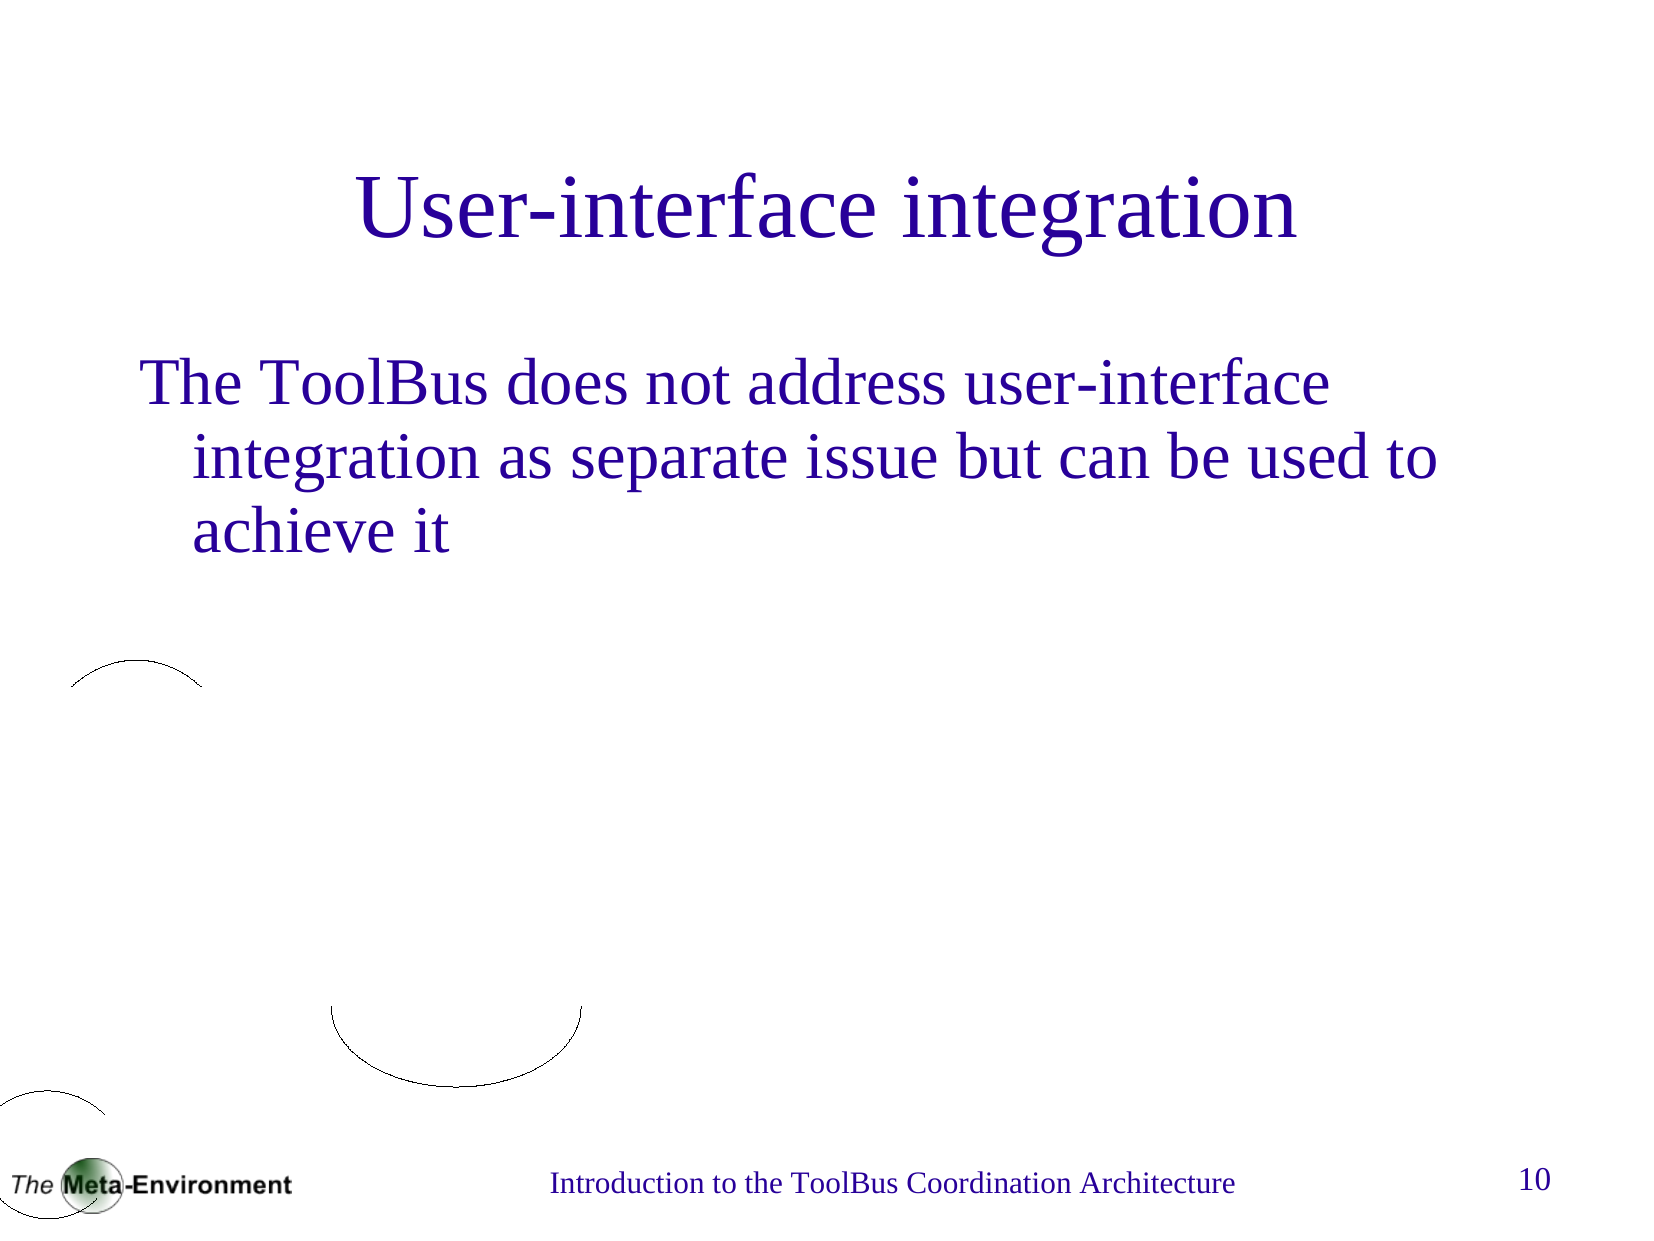

# User-interface integration
The ToolBus does not address user-interface integration as separate issue but can be used to achieve it